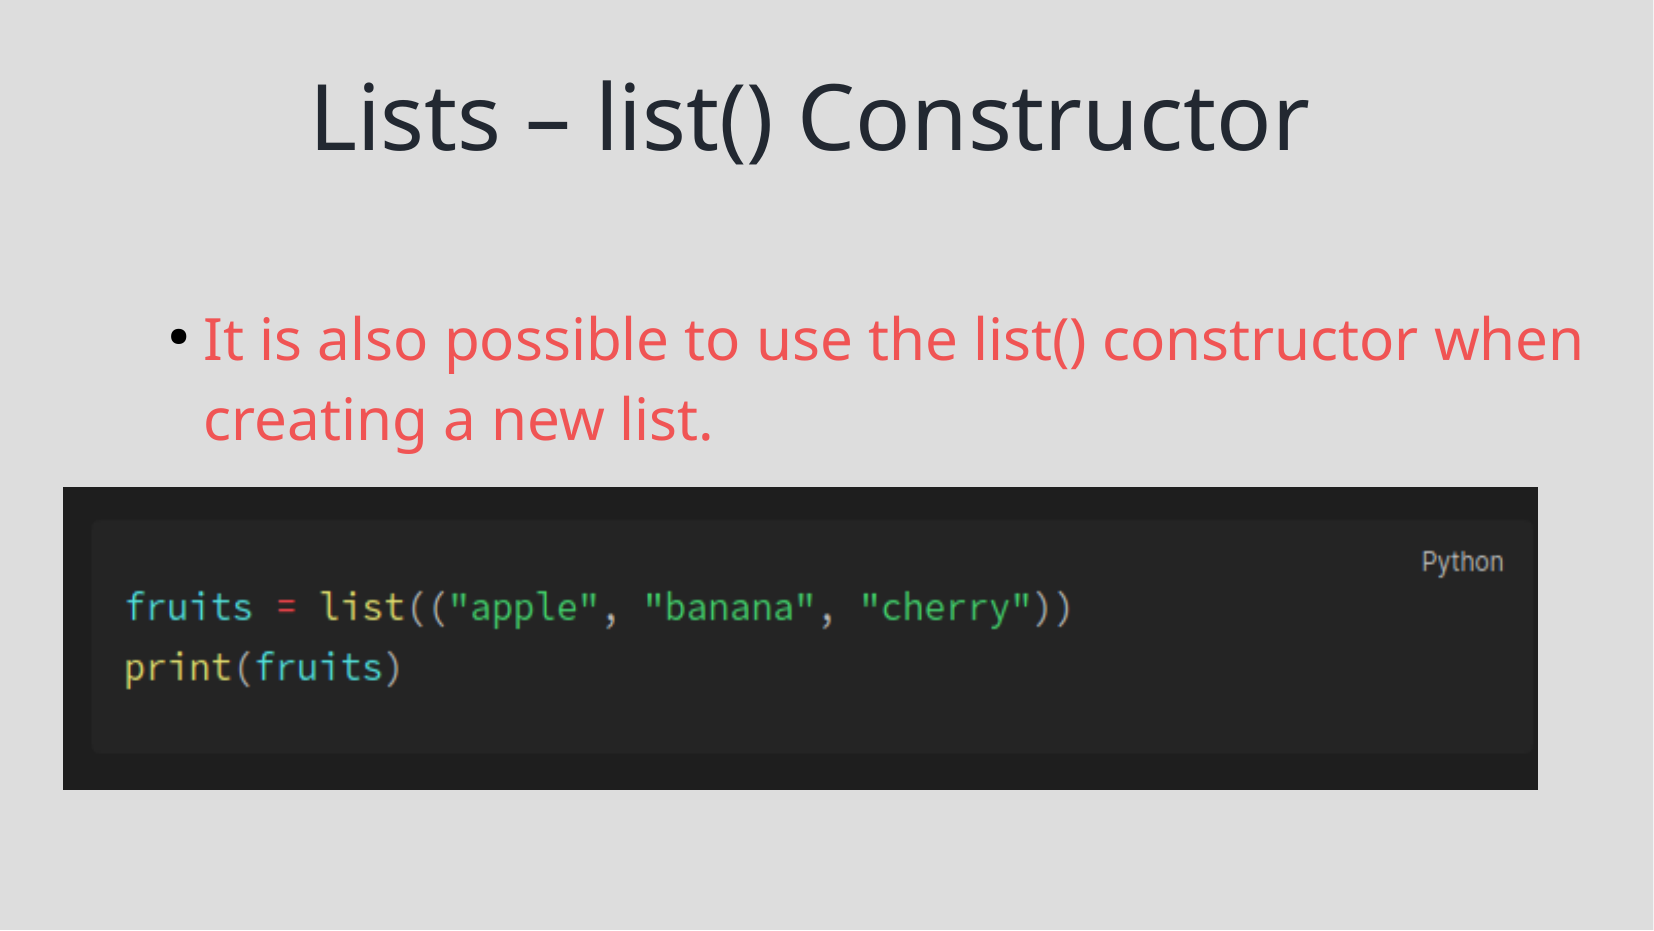

# Lists – list() Constructor
It is also possible to use the list() constructor when creating a new list.